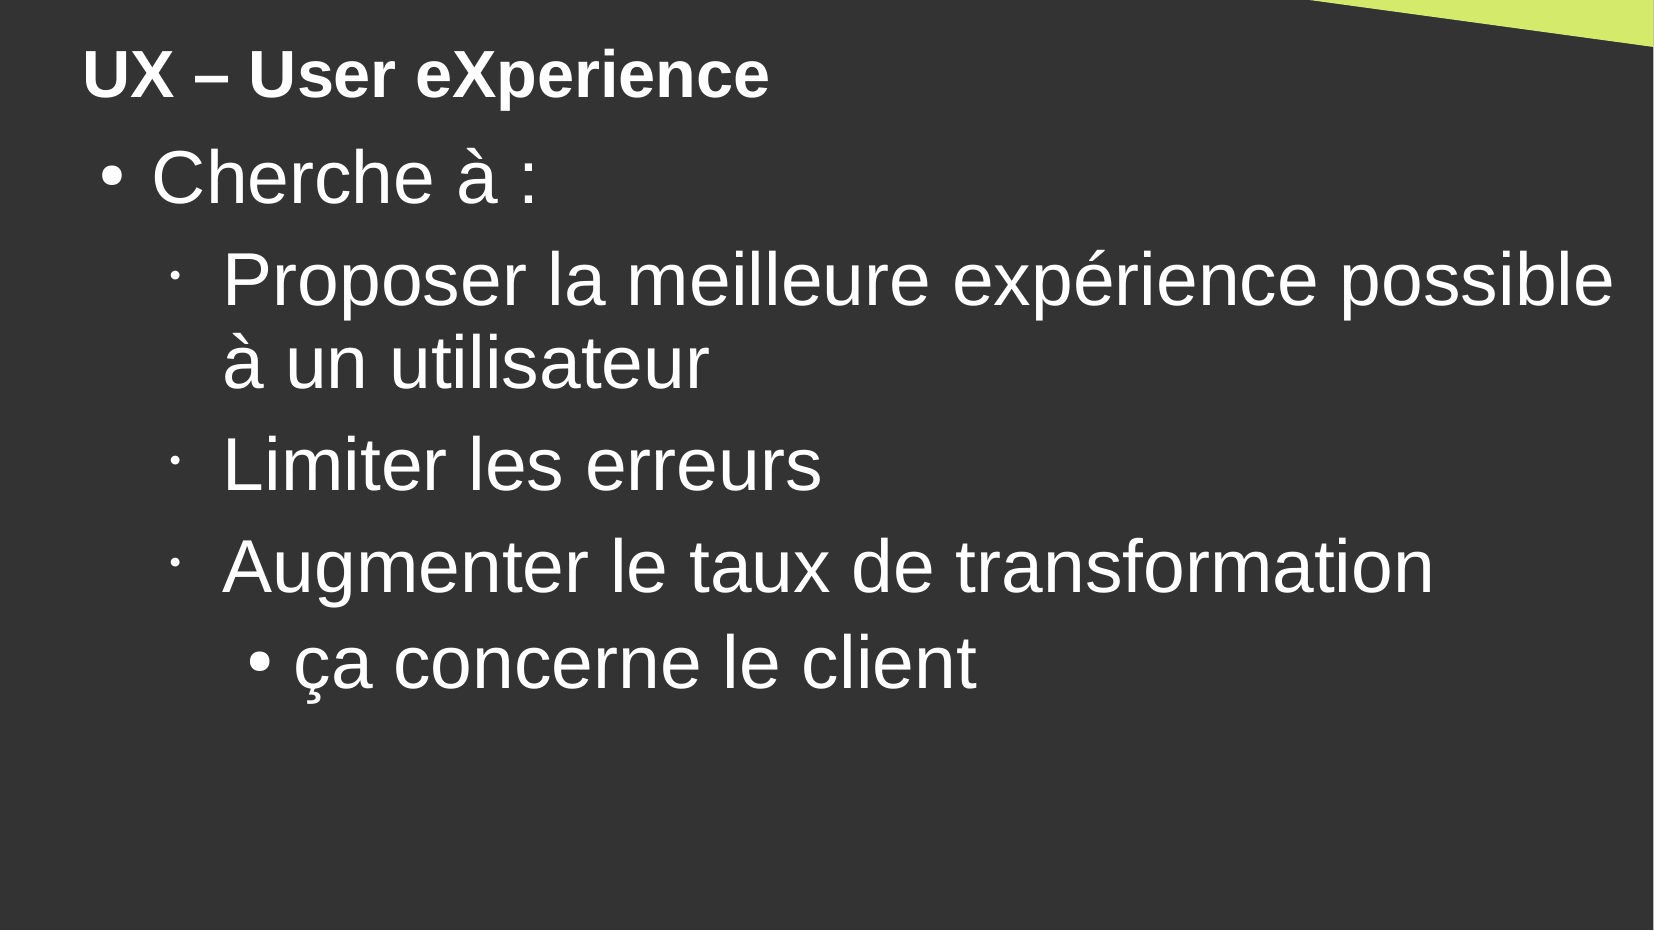

# UX – User eXperience
Cherche à :
Proposer la meilleure expérience possible à un utilisateur
Limiter les erreurs
Augmenter le taux de transformation
ça concerne le client